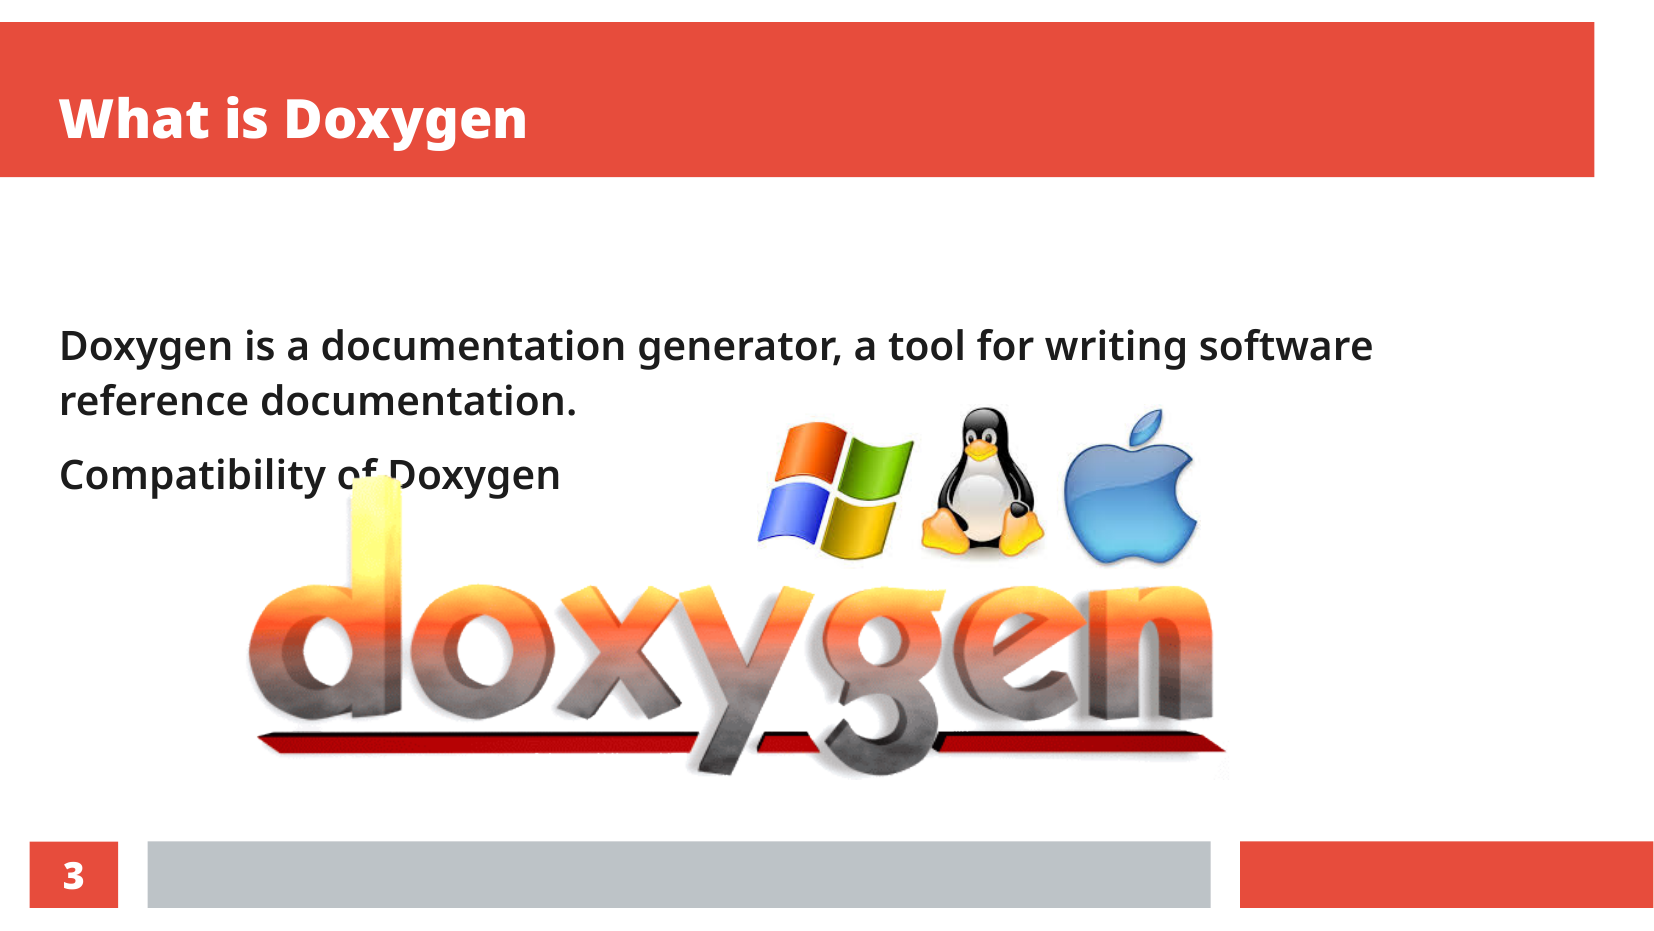

# What is Doxygen
Doxygen is a documentation generator, a tool for writing software reference documentation.
Compatibility of Doxygen
3